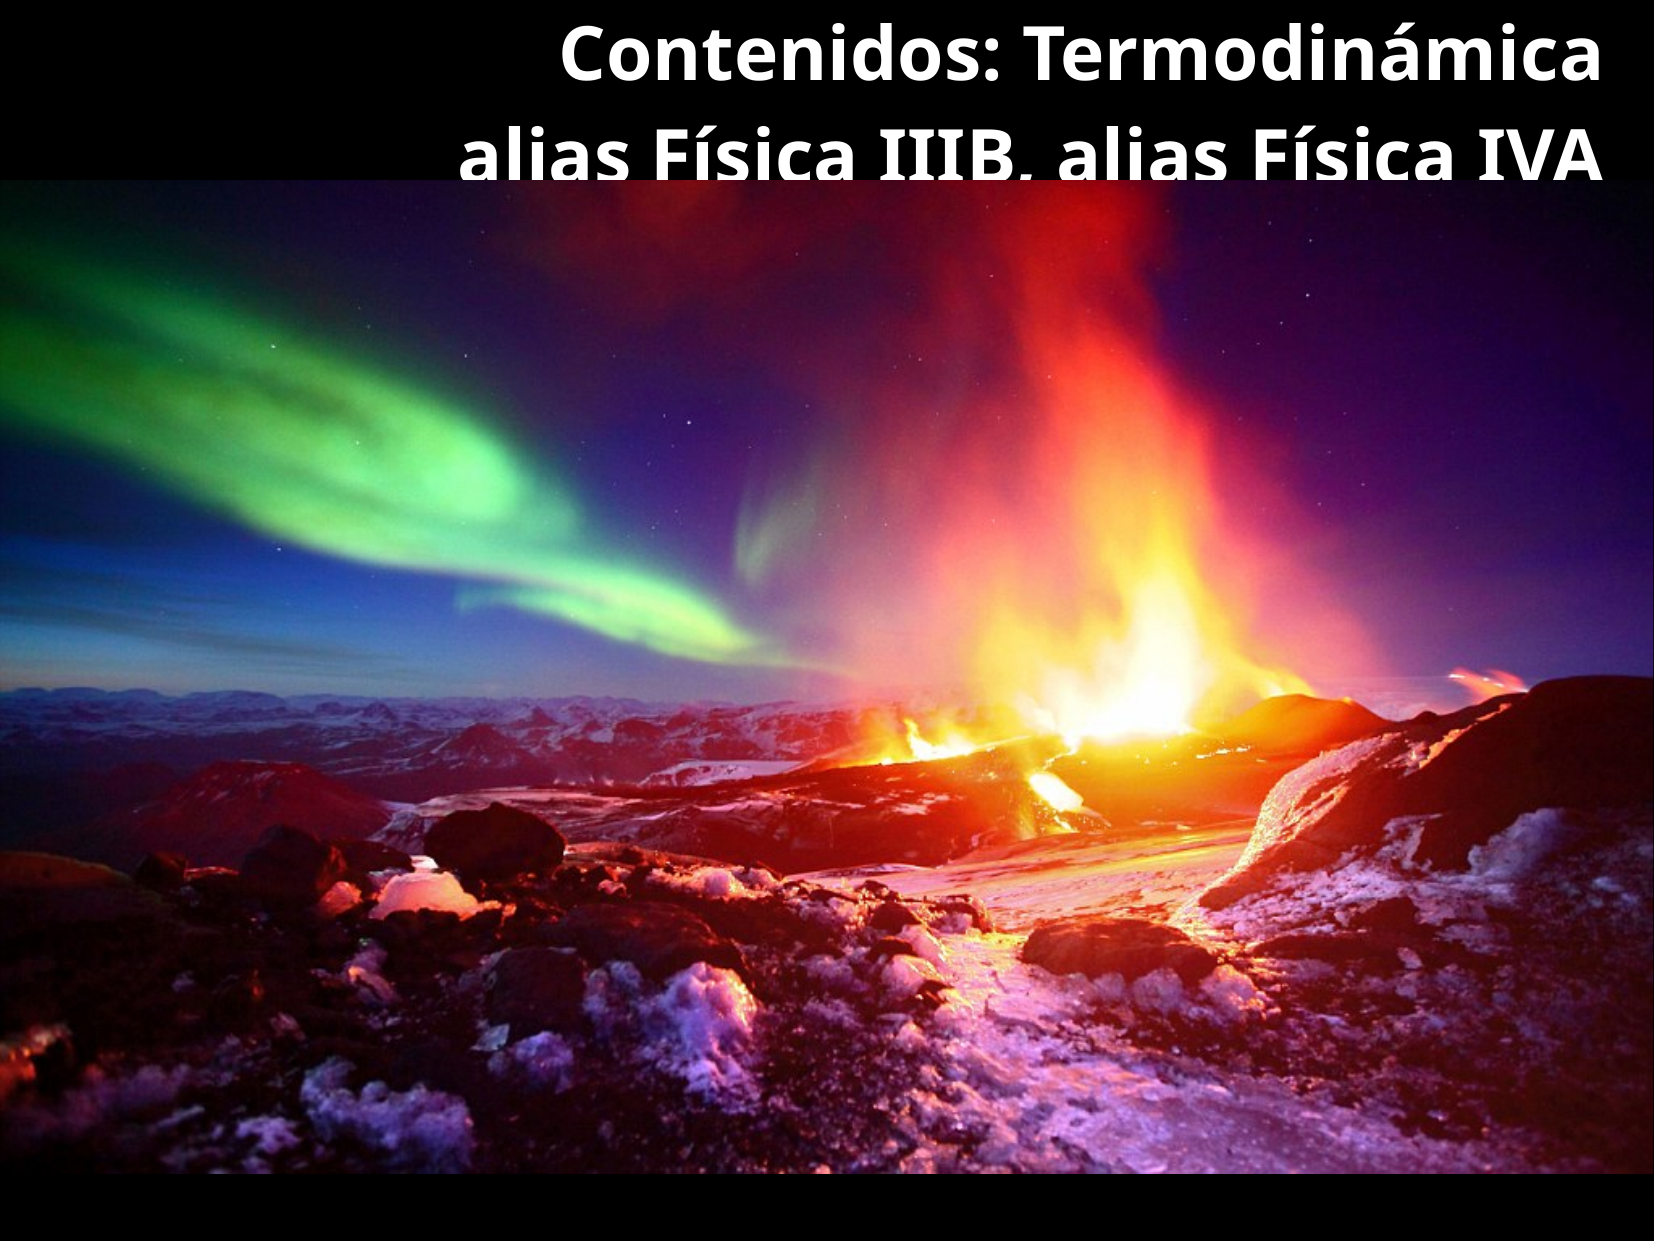

# Contenidos: Termodinámica alias Física IIIB, alias Física IVA
Mar 10, 2020
H. Asorey - F3B 2020
11